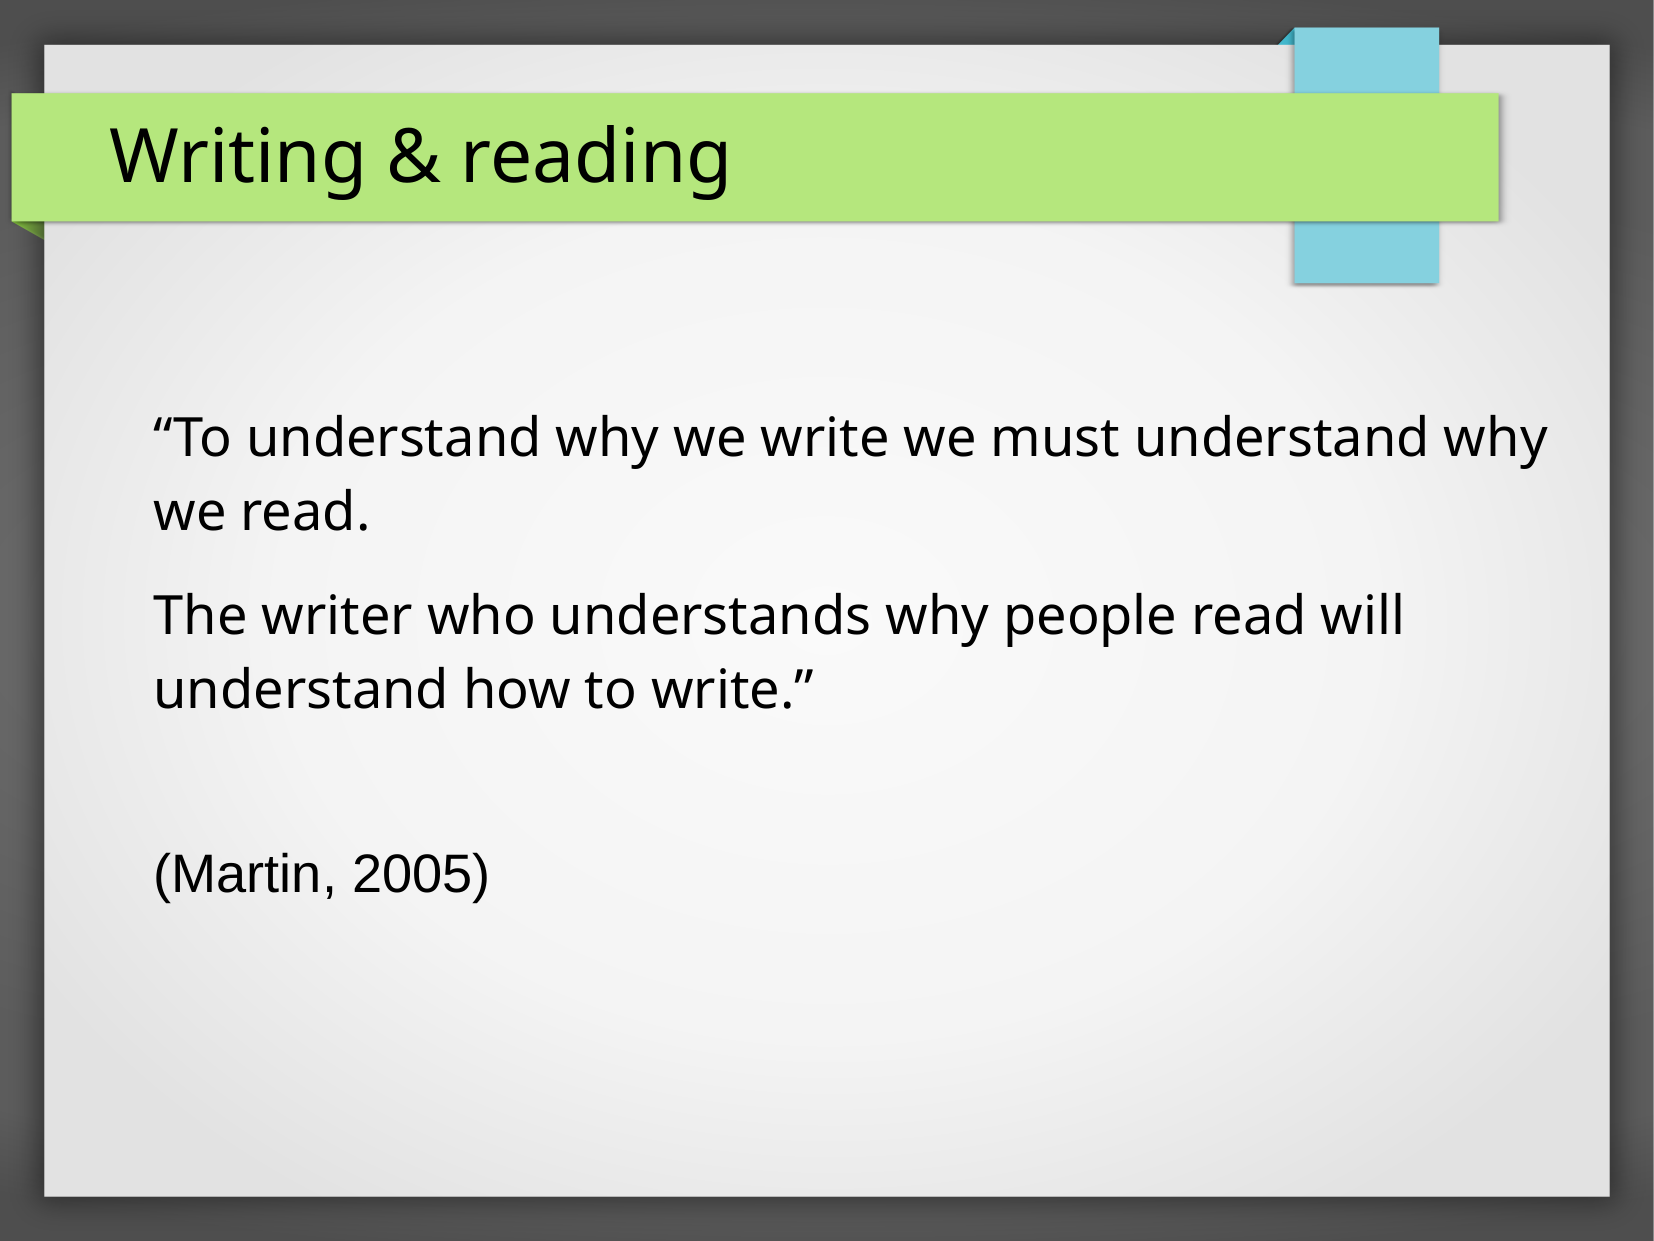

# Writing & reading
“To understand why we write we must understand why we read.
The writer who understands why people read will understand how to write.”
(Martin, 2005)